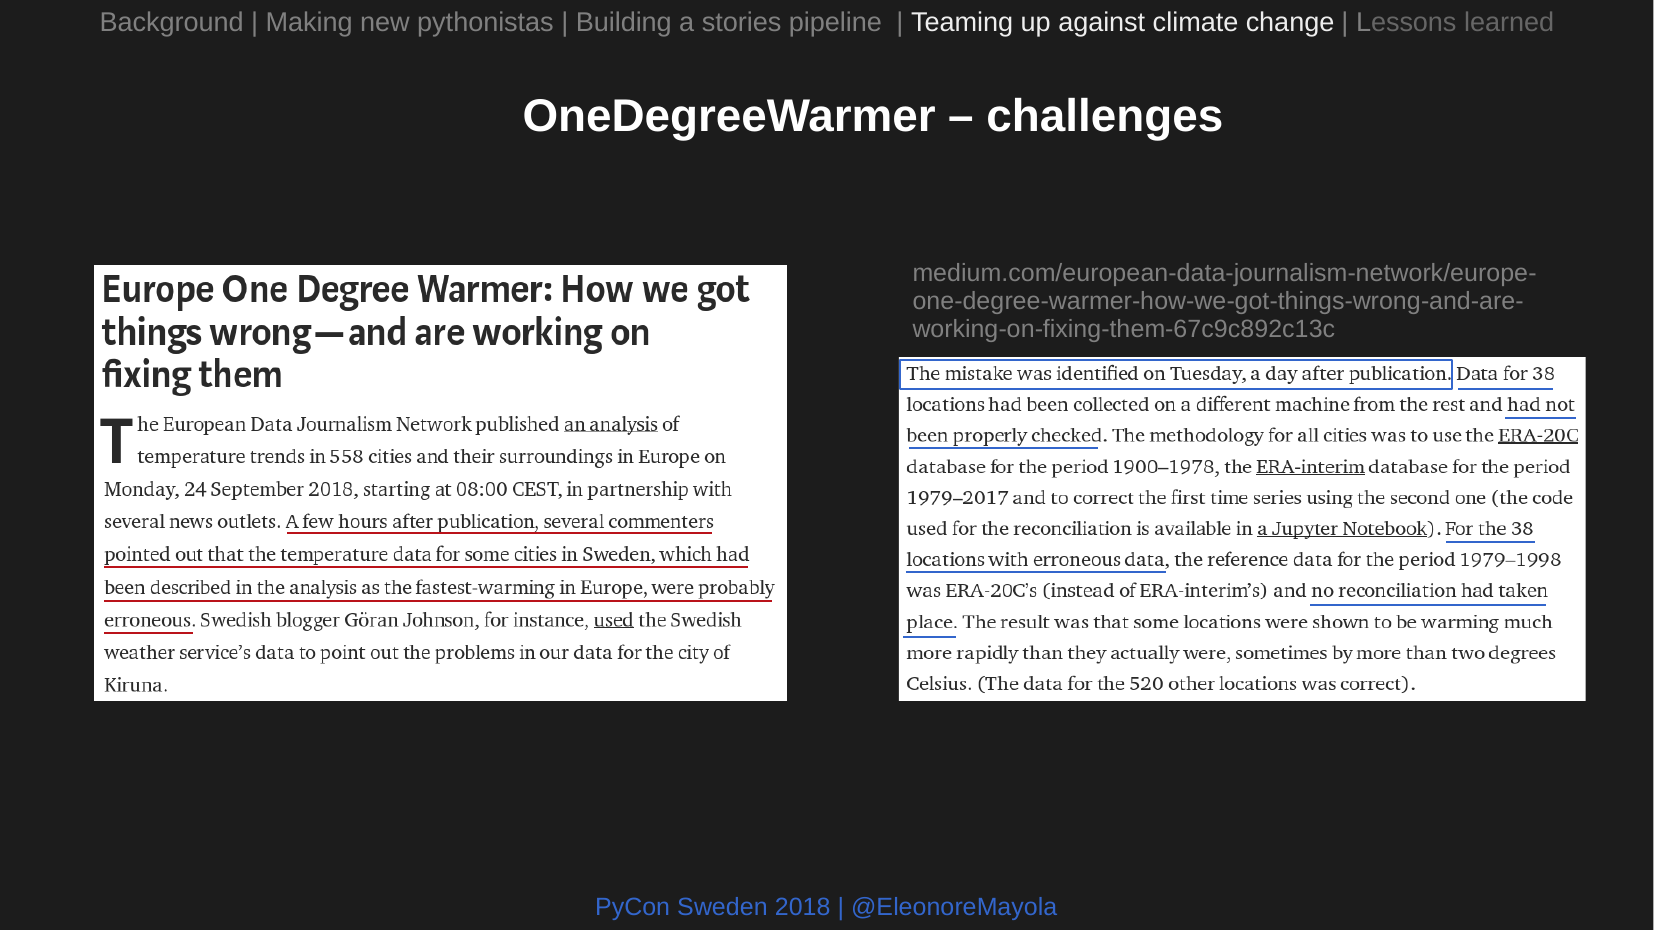

Background | Making new pythonistas | Building a stories pipeline | Teaming up against climate change | Lessons learned
OneDegreeWarmer – challenges
medium.com/european-data-journalism-network/europe-one-degree-warmer-how-we-got-things-wrong-and-are-working-on-fixing-them-67c9c892c13c
PyCon Sweden 2018 | @EleonoreMayola